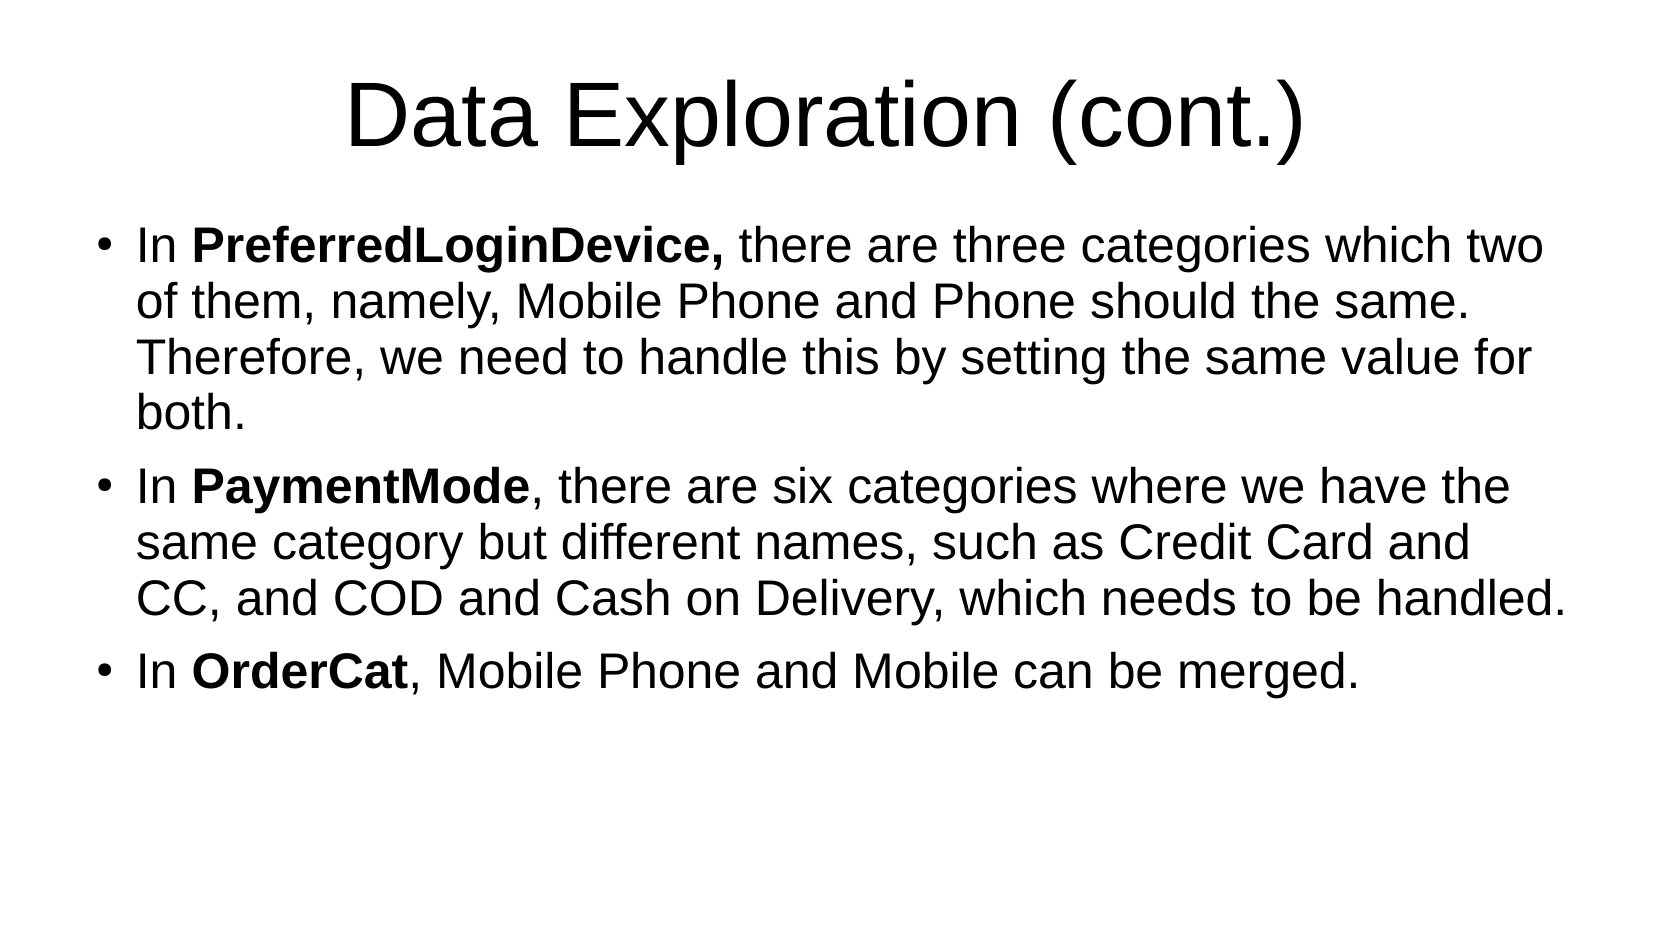

# Data Exploration (cont.)
In PreferredLoginDevice, there are three categories which two of them, namely, Mobile Phone and Phone should the same. Therefore, we need to handle this by setting the same value for both.
In PaymentMode, there are six categories where we have the same category but different names, such as Credit Card and CC, and COD and Cash on Delivery, which needs to be handled.
In OrderCat, Mobile Phone and Mobile can be merged.